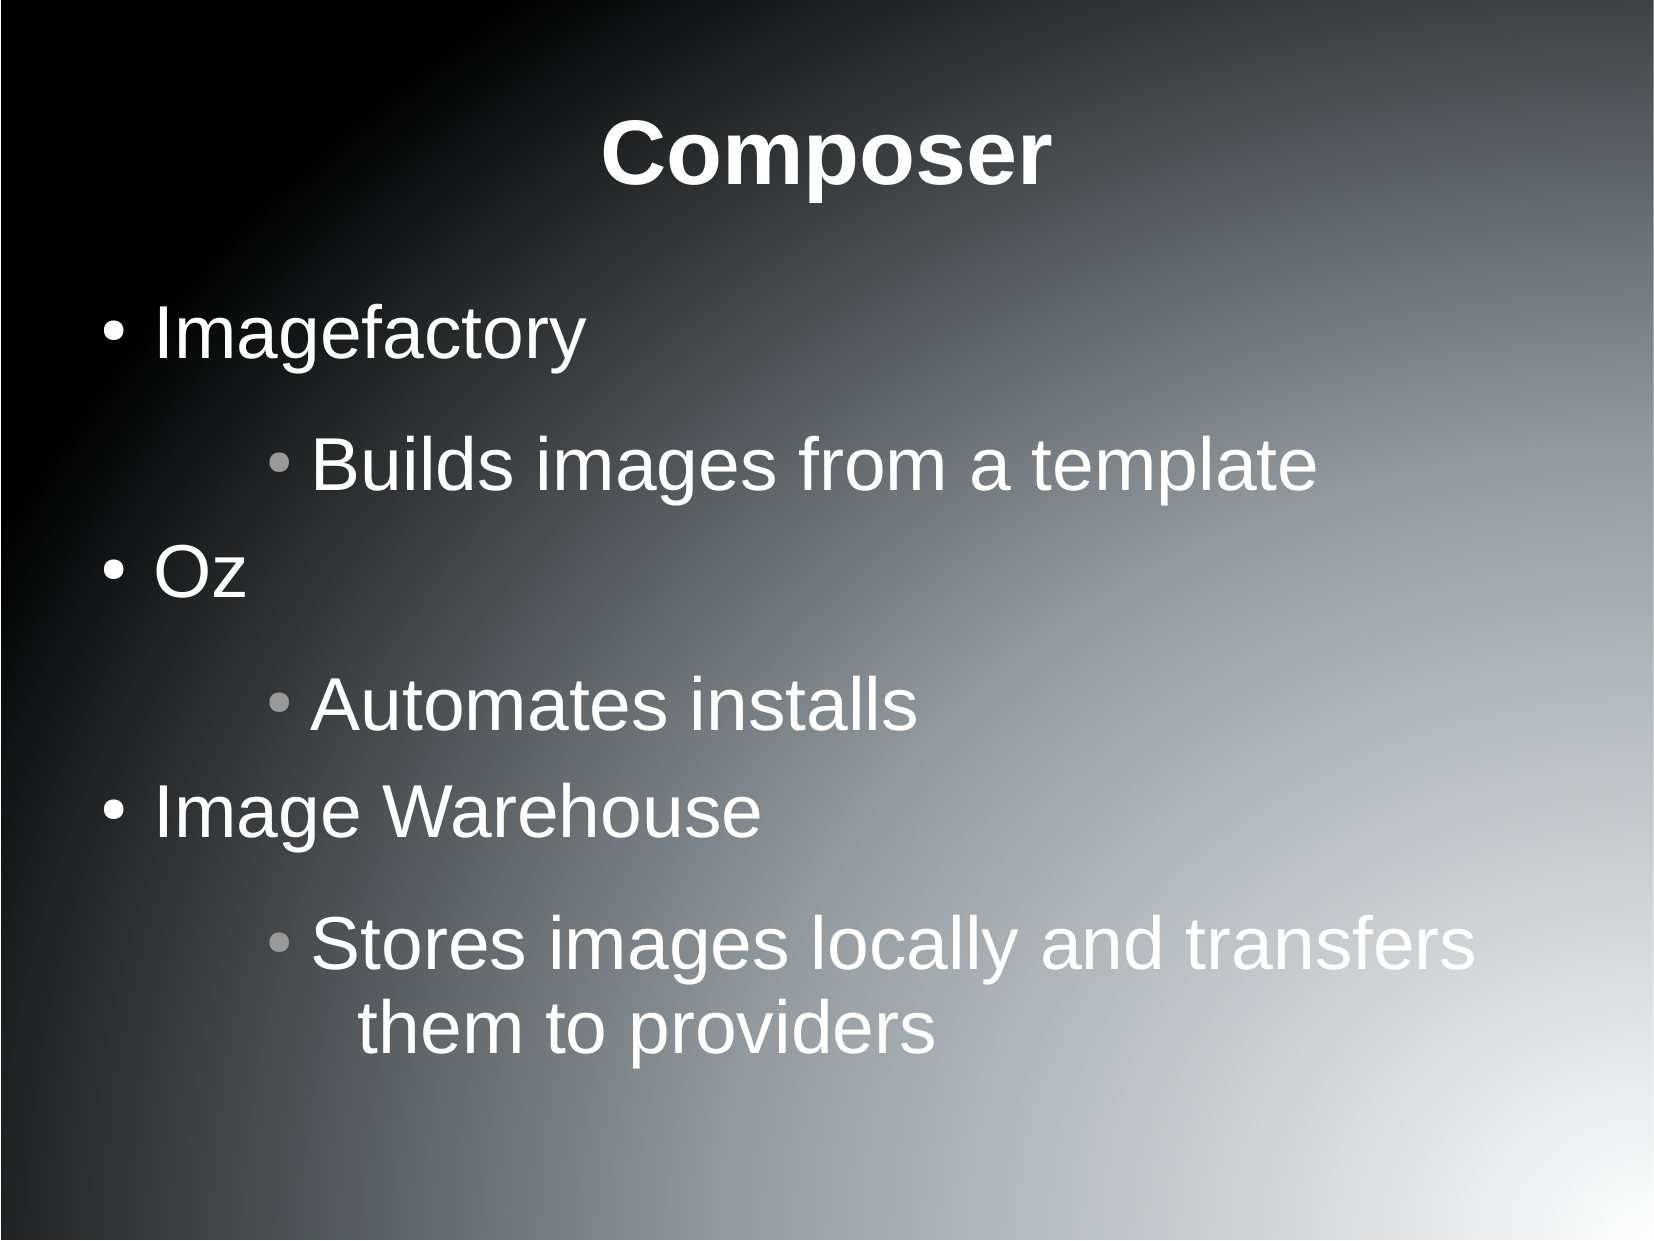

# Composer
Imagefactory
Builds images from a template
Oz
Automates installs
Image Warehouse
Stores images locally and transfers them to providers